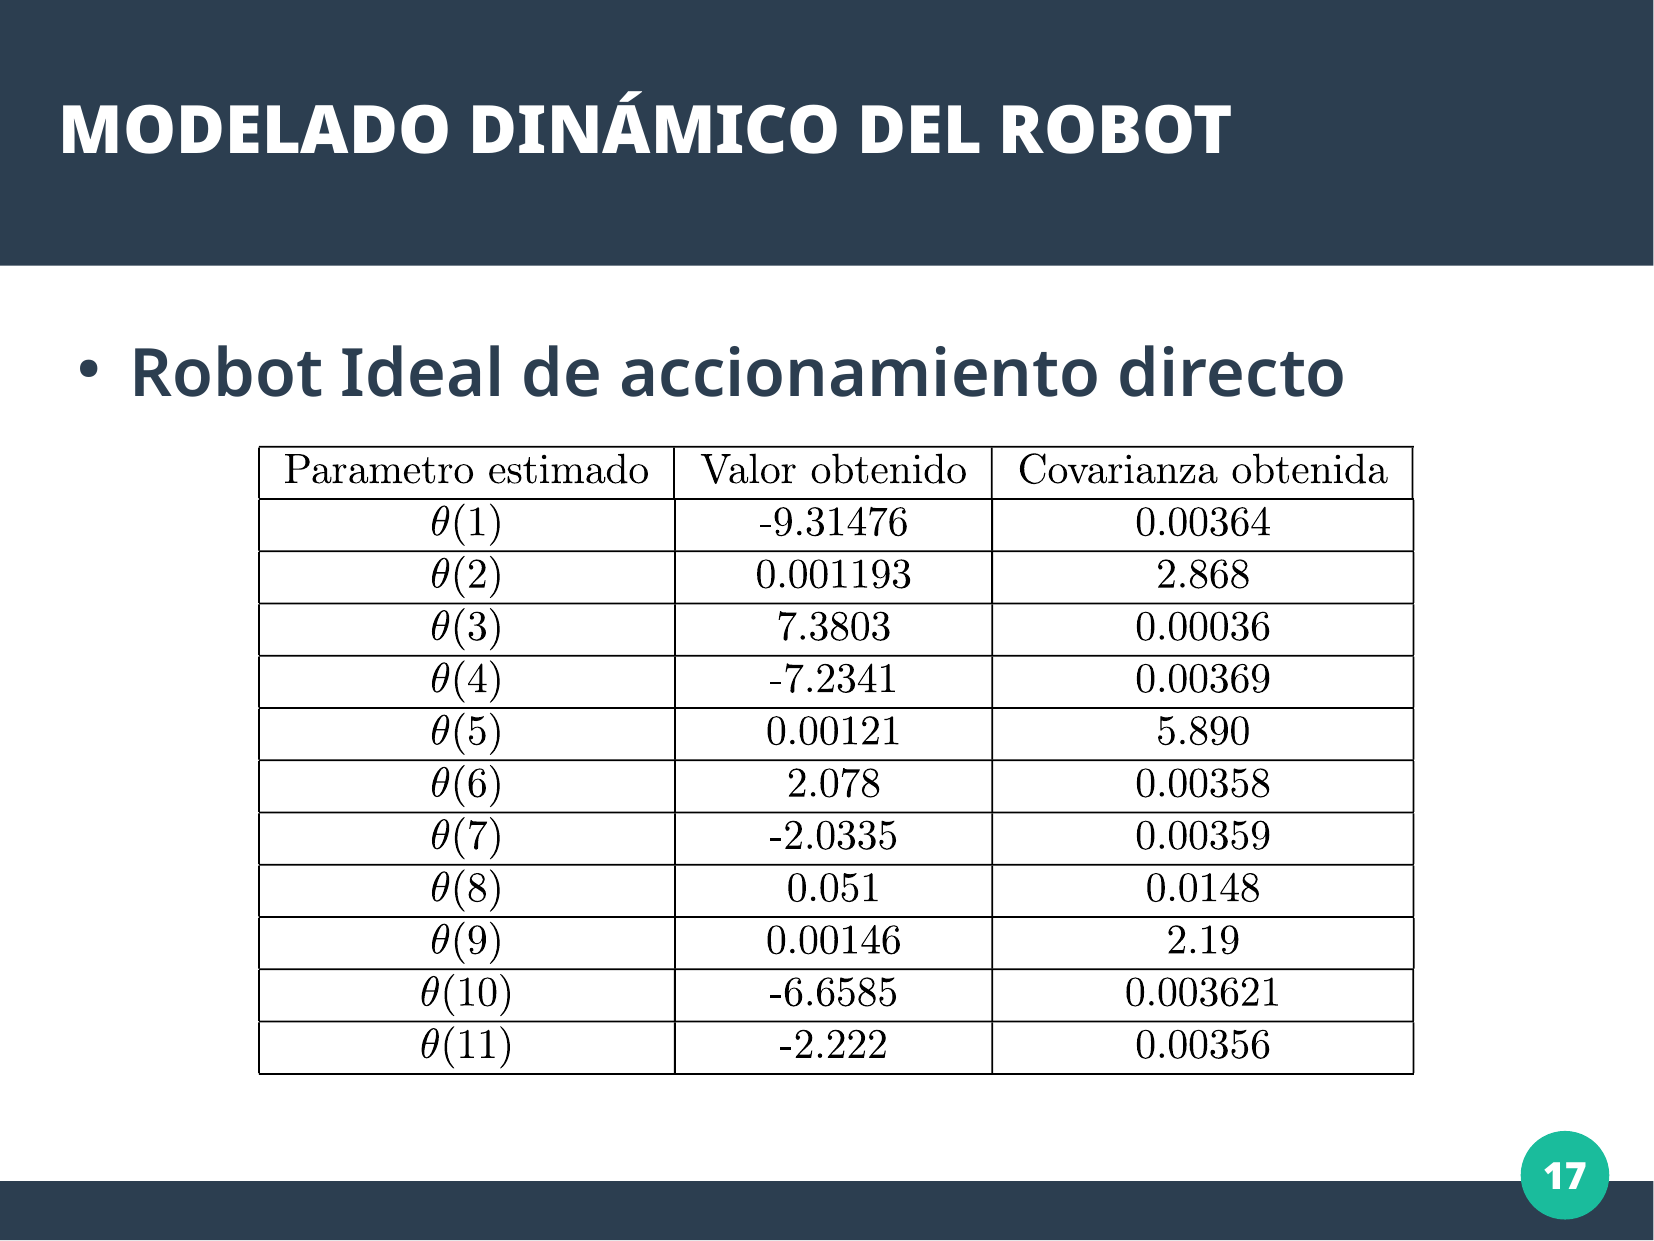

# MODELADO DINÁMICO DEL ROBOT
Robot Ideal de accionamiento directo
17